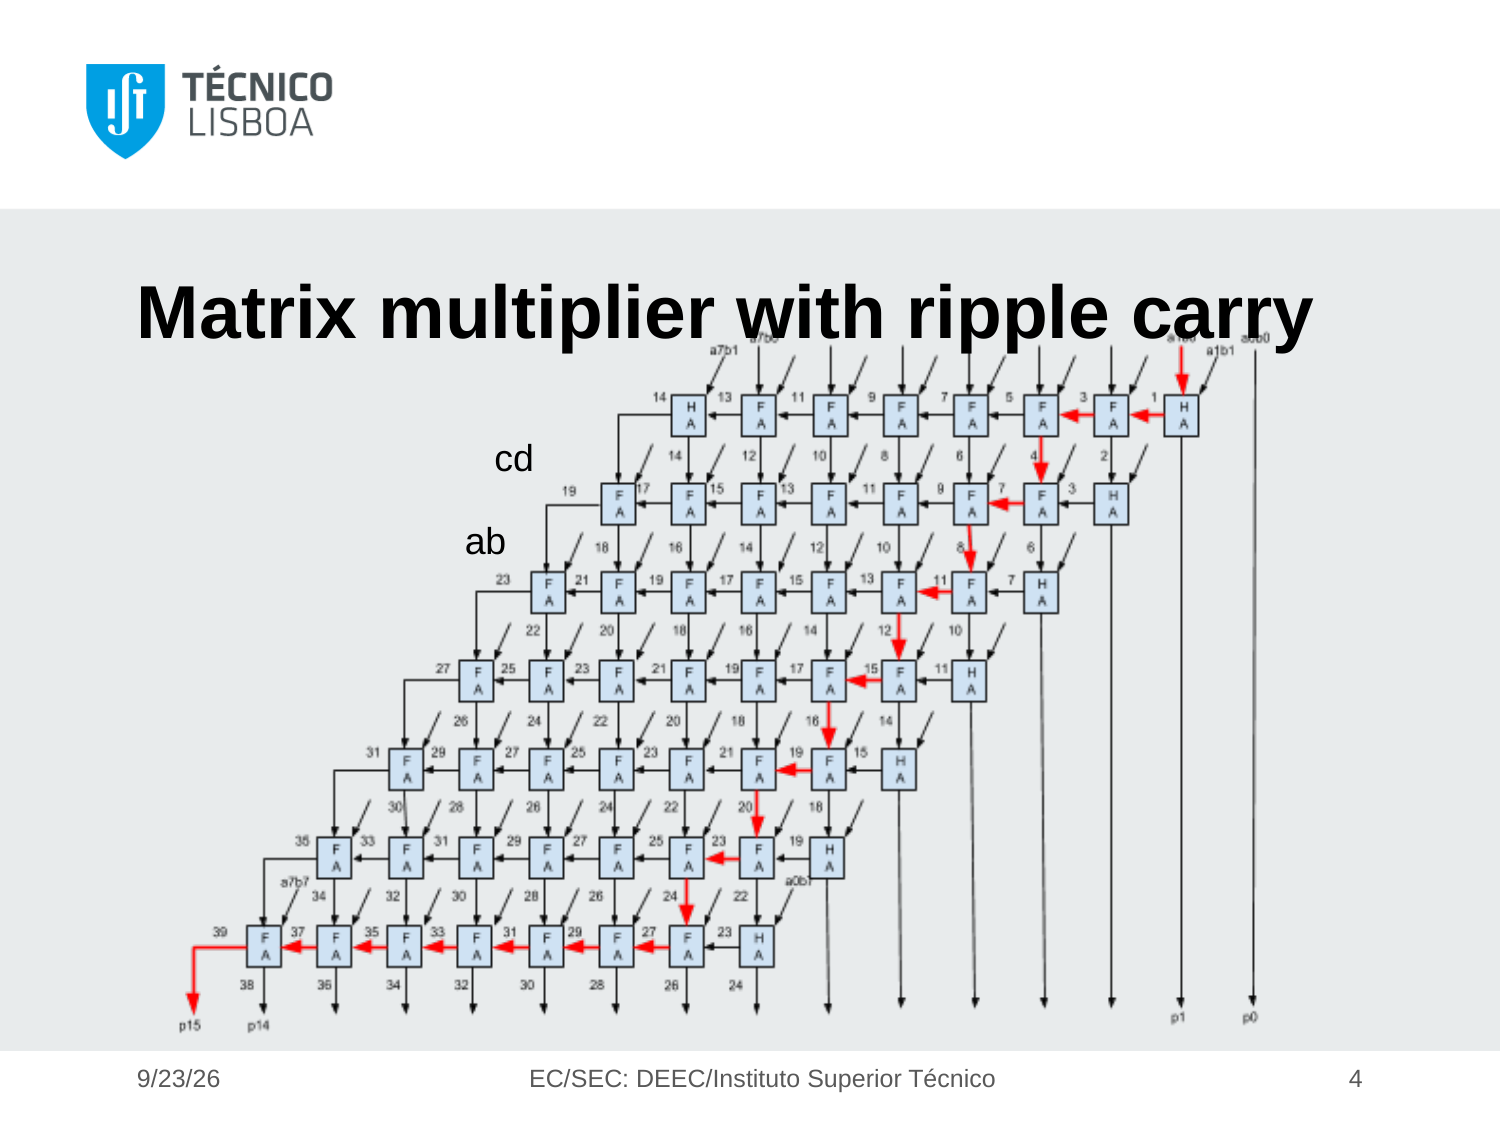

# Matrix multiplier with ripple carry
cd
ab
EC/SEC: DEEC/Instituto Superior Técnico
4